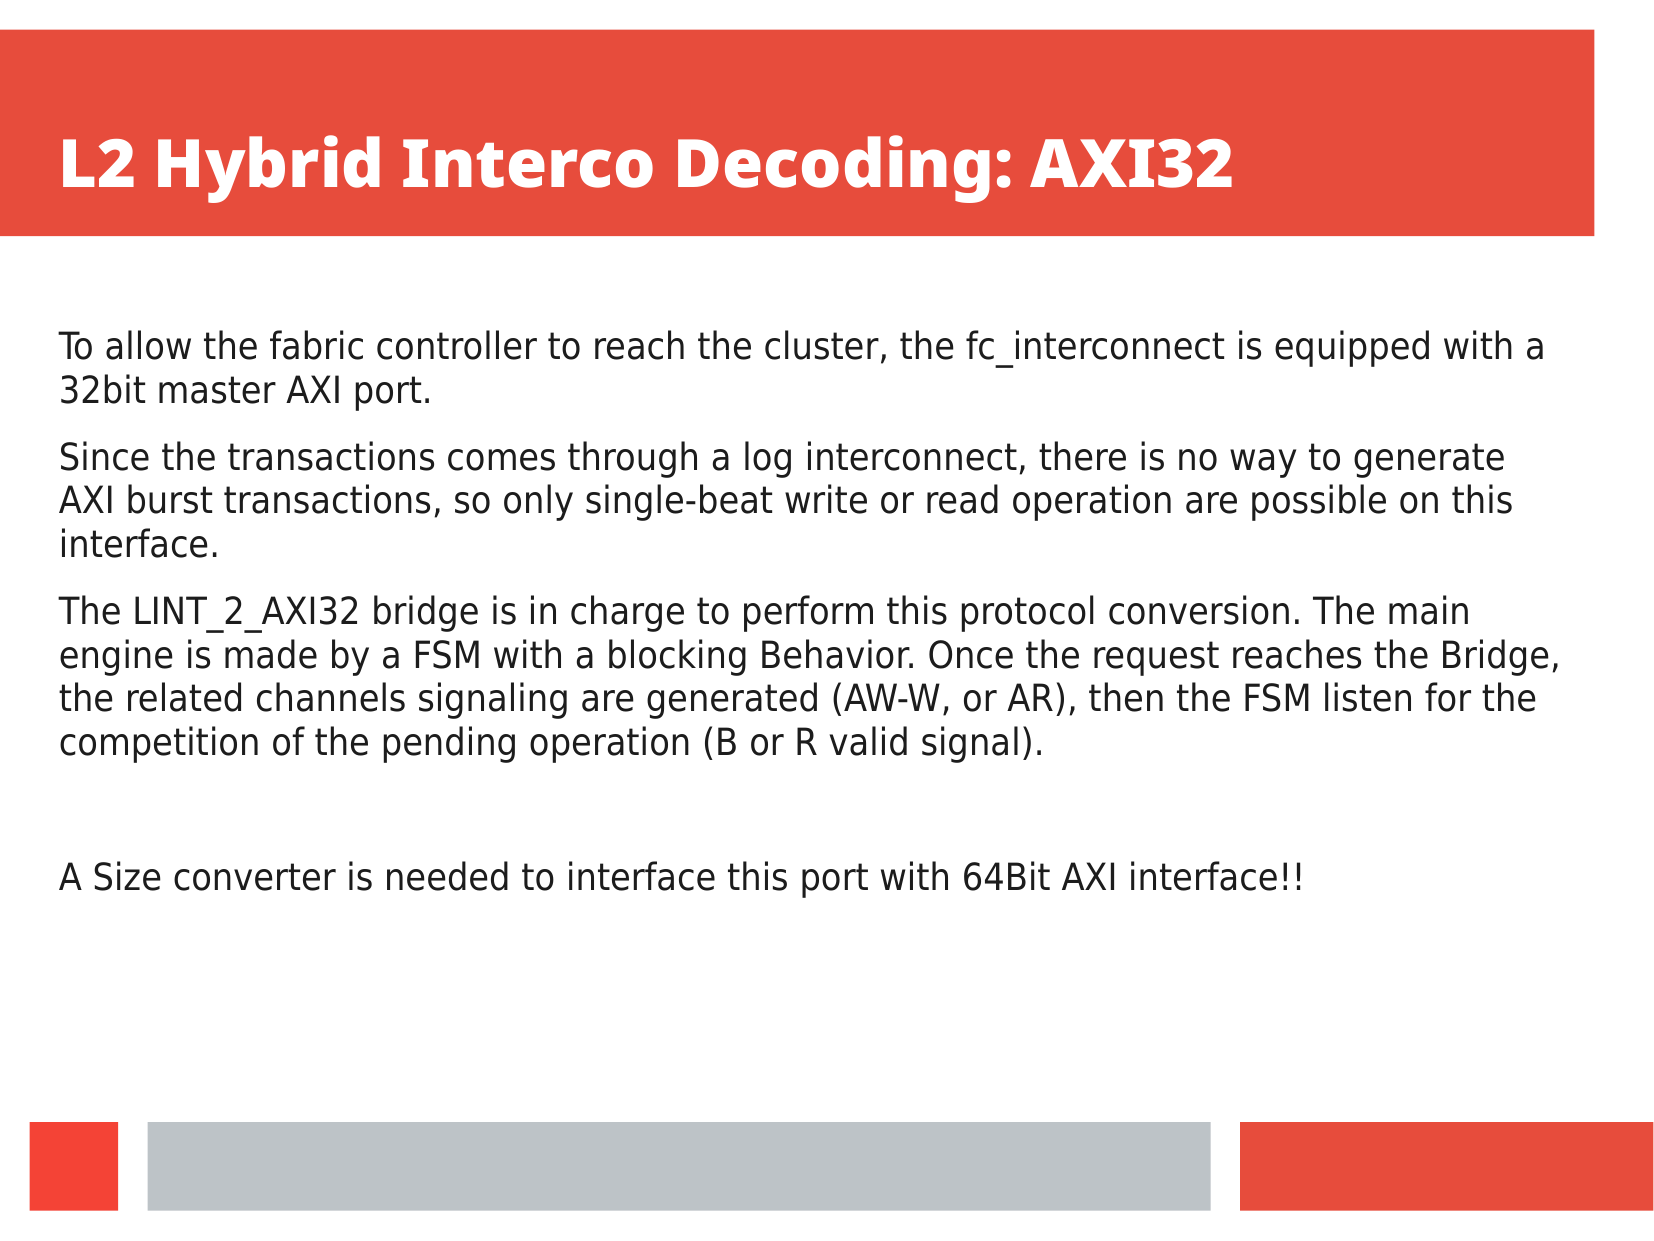

# L2 Hybrid Interco Decoding: AXI32
To allow the fabric controller to reach the cluster, the fc_interconnect is equipped with a 32bit master AXI port.
Since the transactions comes through a log interconnect, there is no way to generate AXI burst transactions, so only single-beat write or read operation are possible on this interface.
The LINT_2_AXI32 bridge is in charge to perform this protocol conversion. The main engine is made by a FSM with a blocking Behavior. Once the request reaches the Bridge, the related channels signaling are generated (AW-W, or AR), then the FSM listen for the competition of the pending operation (B or R valid signal).
A Size converter is needed to interface this port with 64Bit AXI interface!!